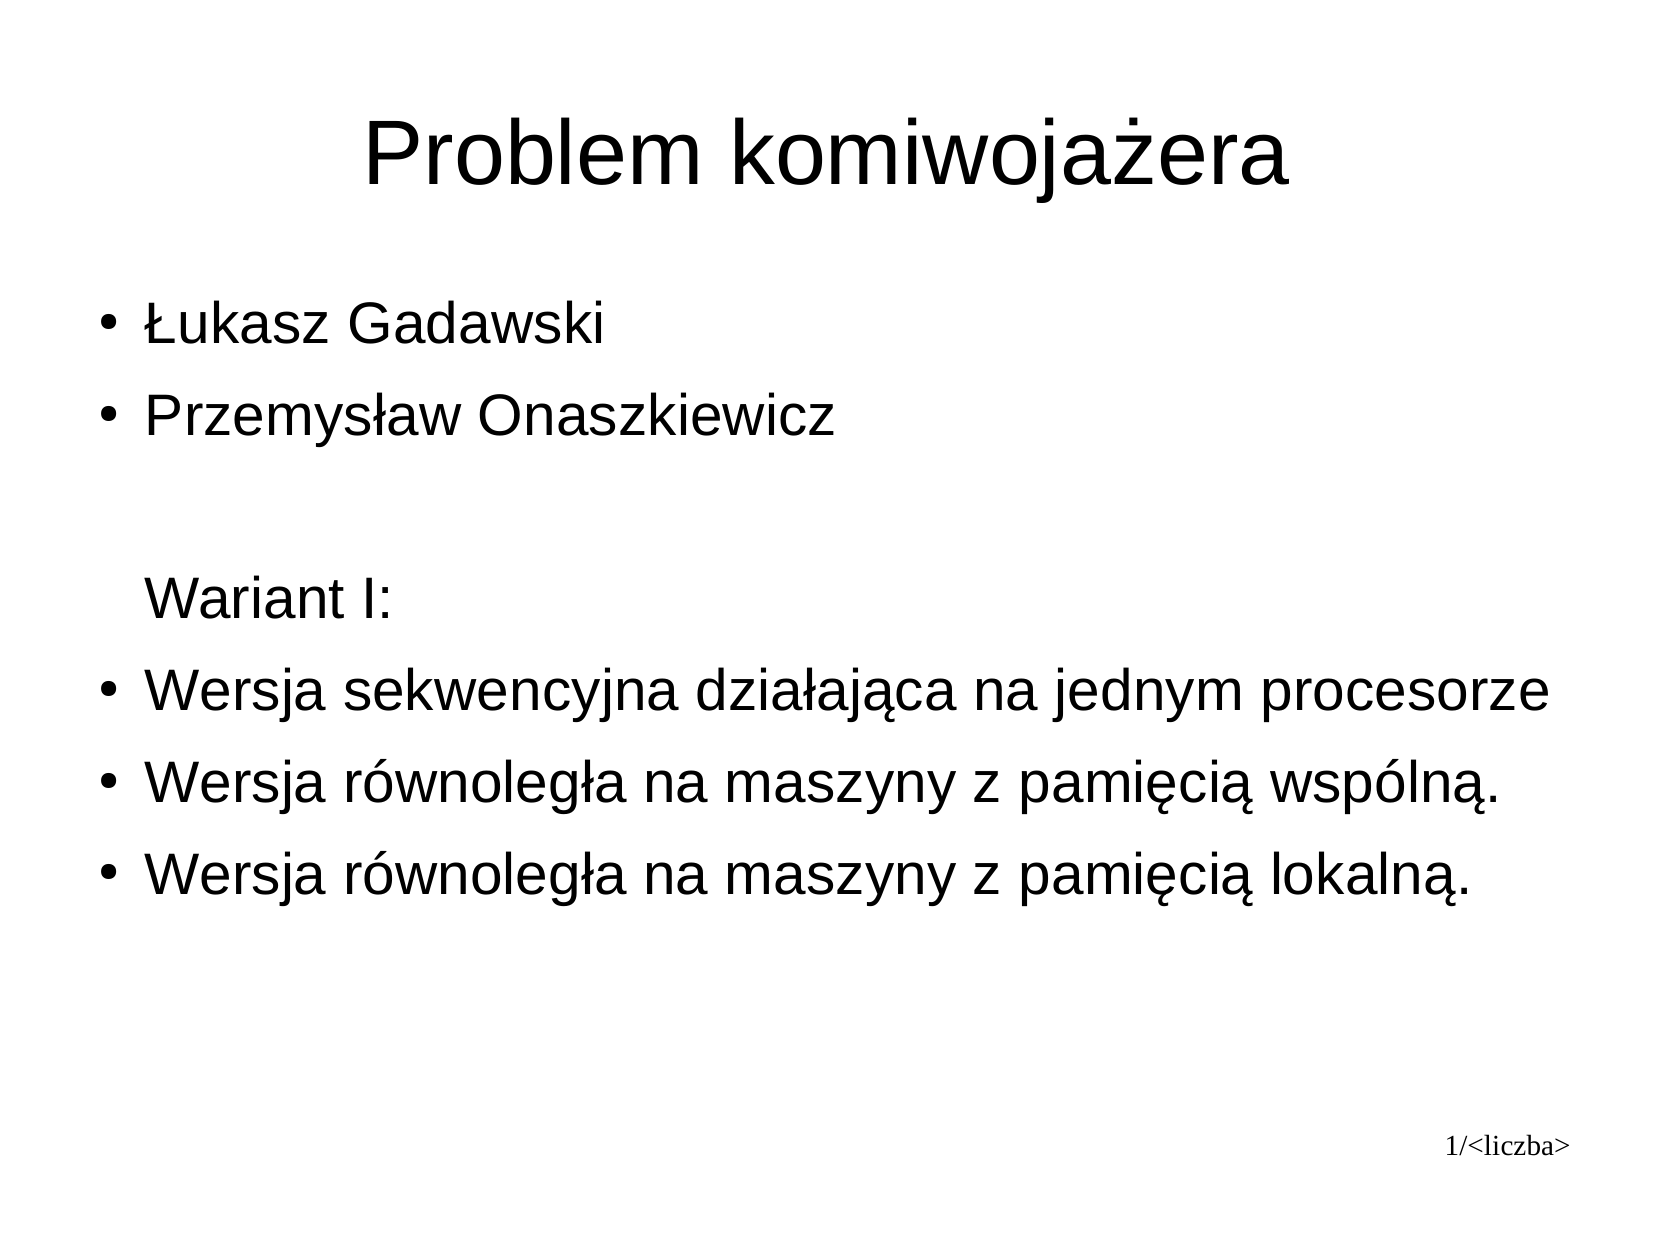

# Problem komiwojażera
Łukasz Gadawski
Przemysław Onaszkiewicz
Wariant I:
Wersja sekwencyjna działająca na jednym procesorze
Wersja równoległa na maszyny z pamięcią wspólną.
Wersja równoległa na maszyny z pamięcią lokalną.
1